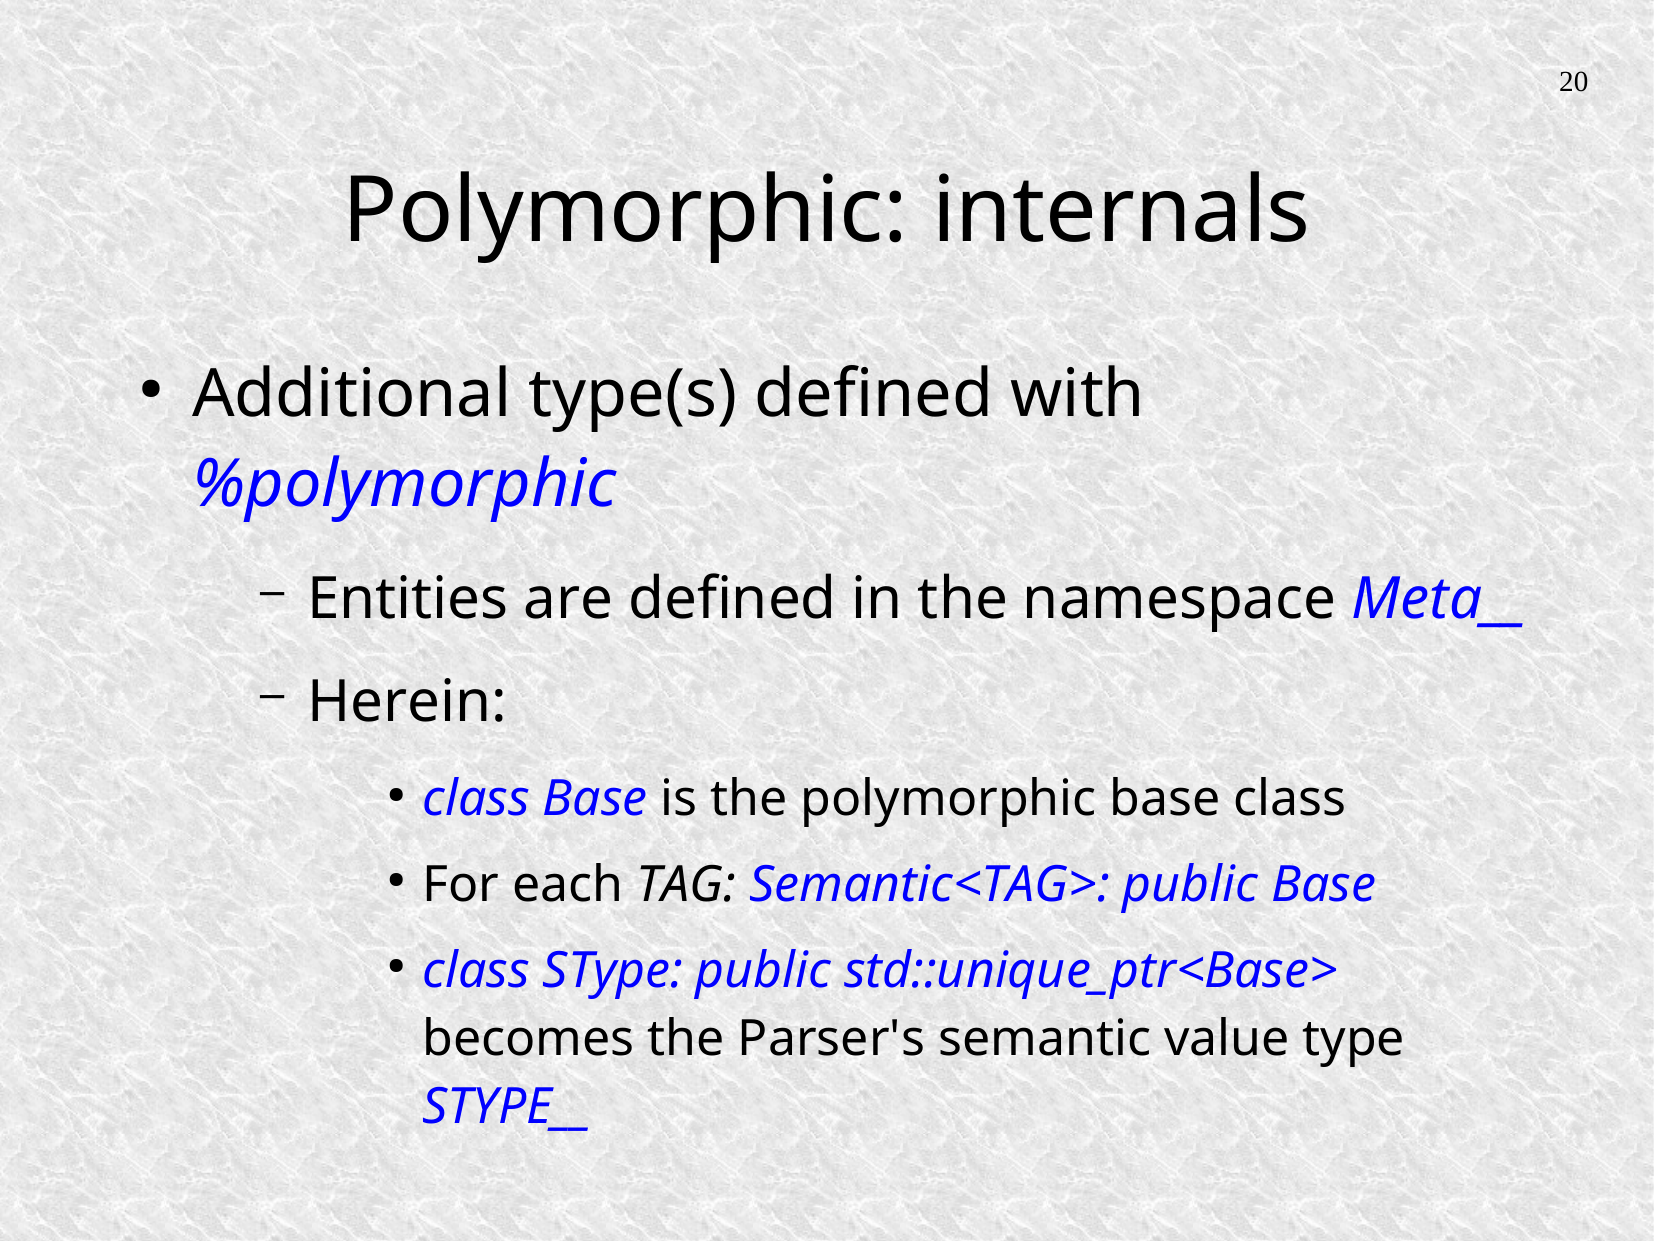

20
# Polymorphic: internals
Additional type(s) defined with %polymorphic
Entities are defined in the namespace Meta__
Herein:
class Base is the polymorphic base class
For each TAG: Semantic<TAG>: public Base
class SType: public std::unique_ptr<Base> becomes the Parser's semantic value type STYPE__